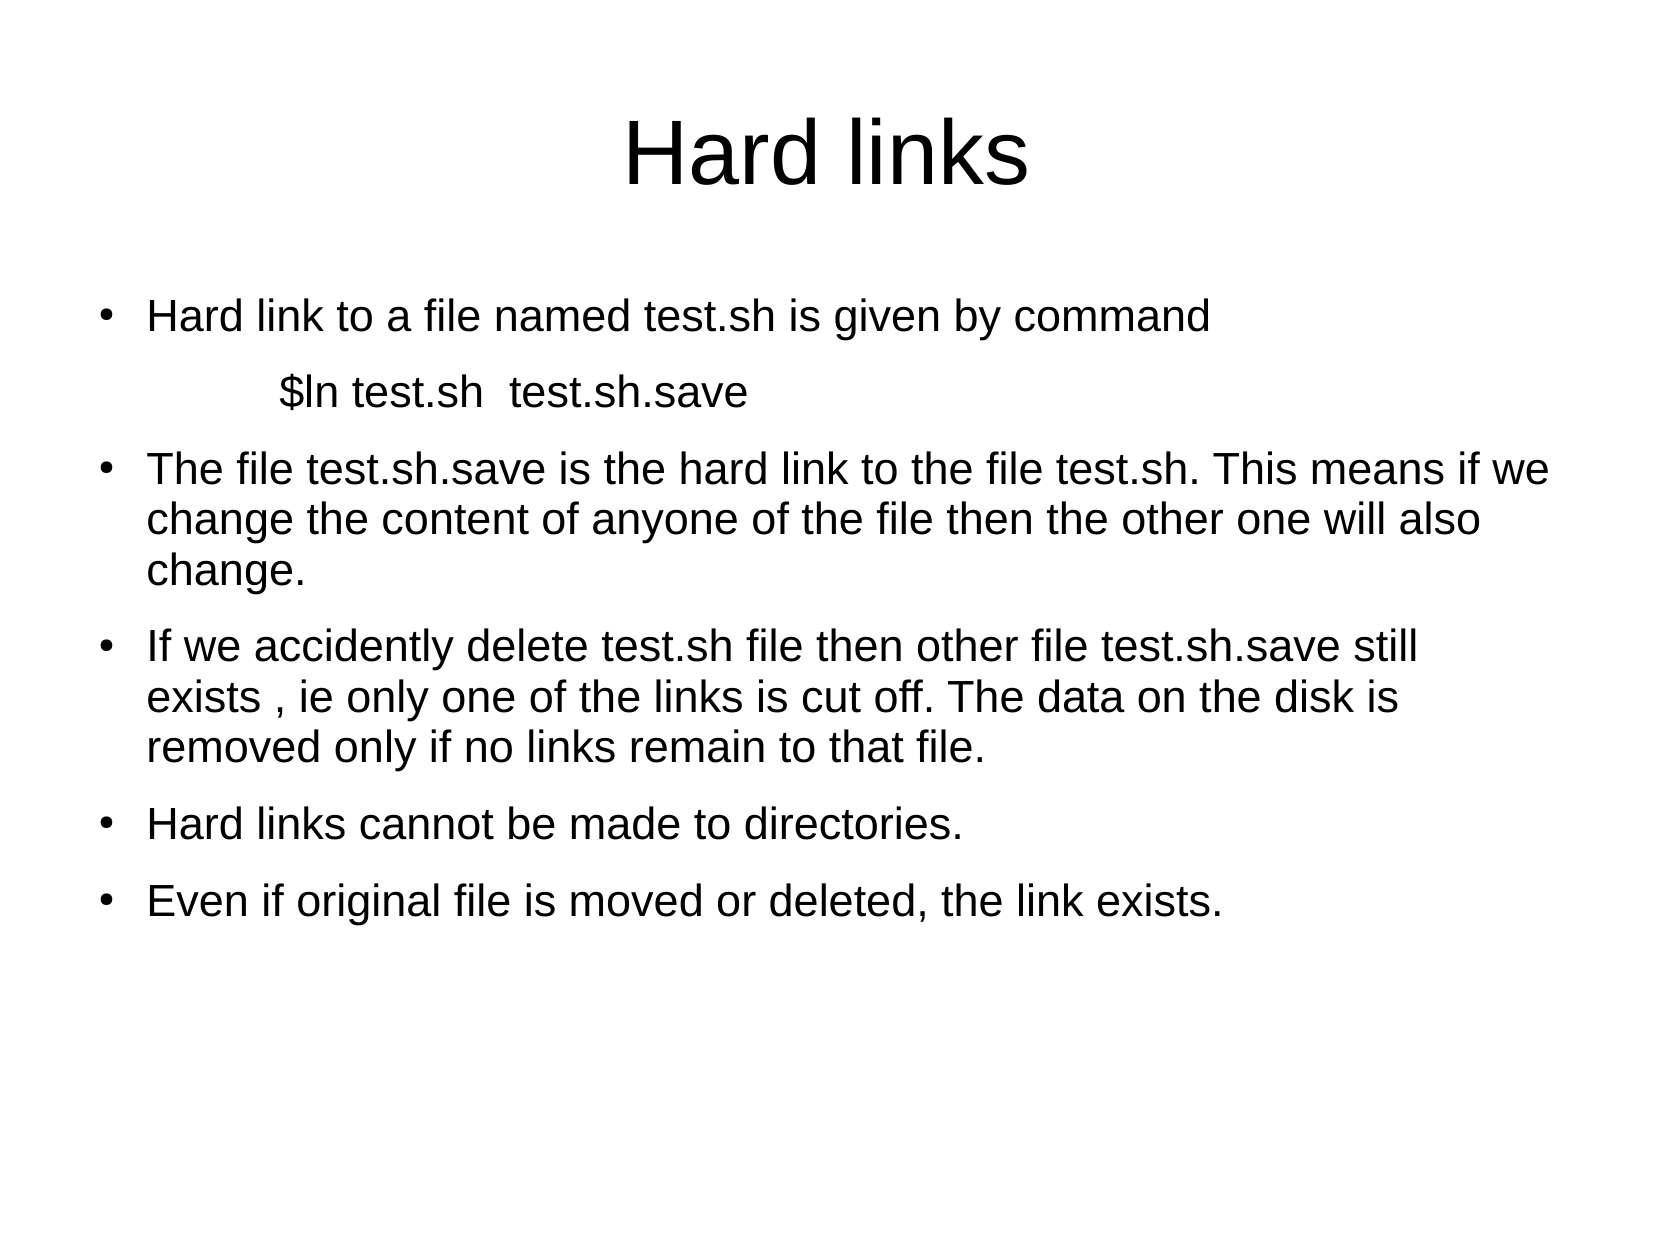

# Hard links
Hard link to a file named test.sh is given by command
 		$ln test.sh test.sh.save
The file test.sh.save is the hard link to the file test.sh. This means if we change the content of anyone of the file then the other one will also change.
If we accidently delete test.sh file then other file test.sh.save still exists , ie only one of the links is cut off. The data on the disk is removed only if no links remain to that file.
Hard links cannot be made to directories.
Even if original file is moved or deleted, the link exists.